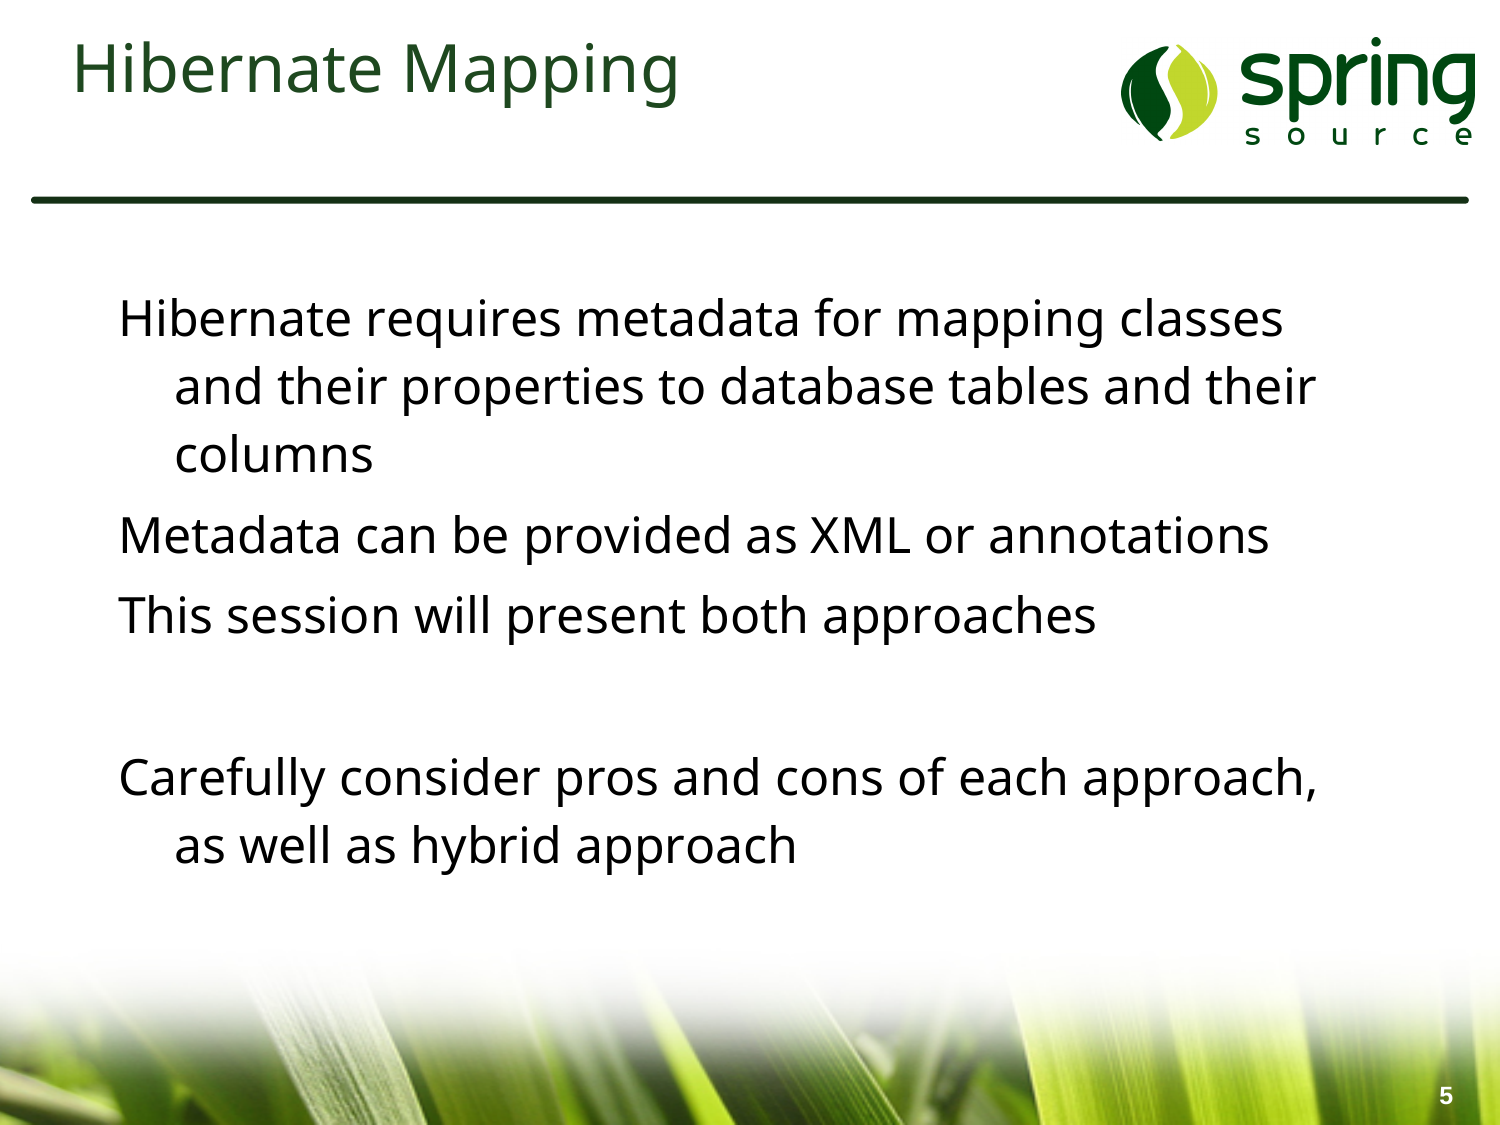

# Hibernate Mapping
Hibernate requires metadata for mapping classes and their properties to database tables and their columns
Metadata can be provided as XML or annotations
This session will present both approaches
Carefully consider pros and cons of each approach, as well as hybrid approach